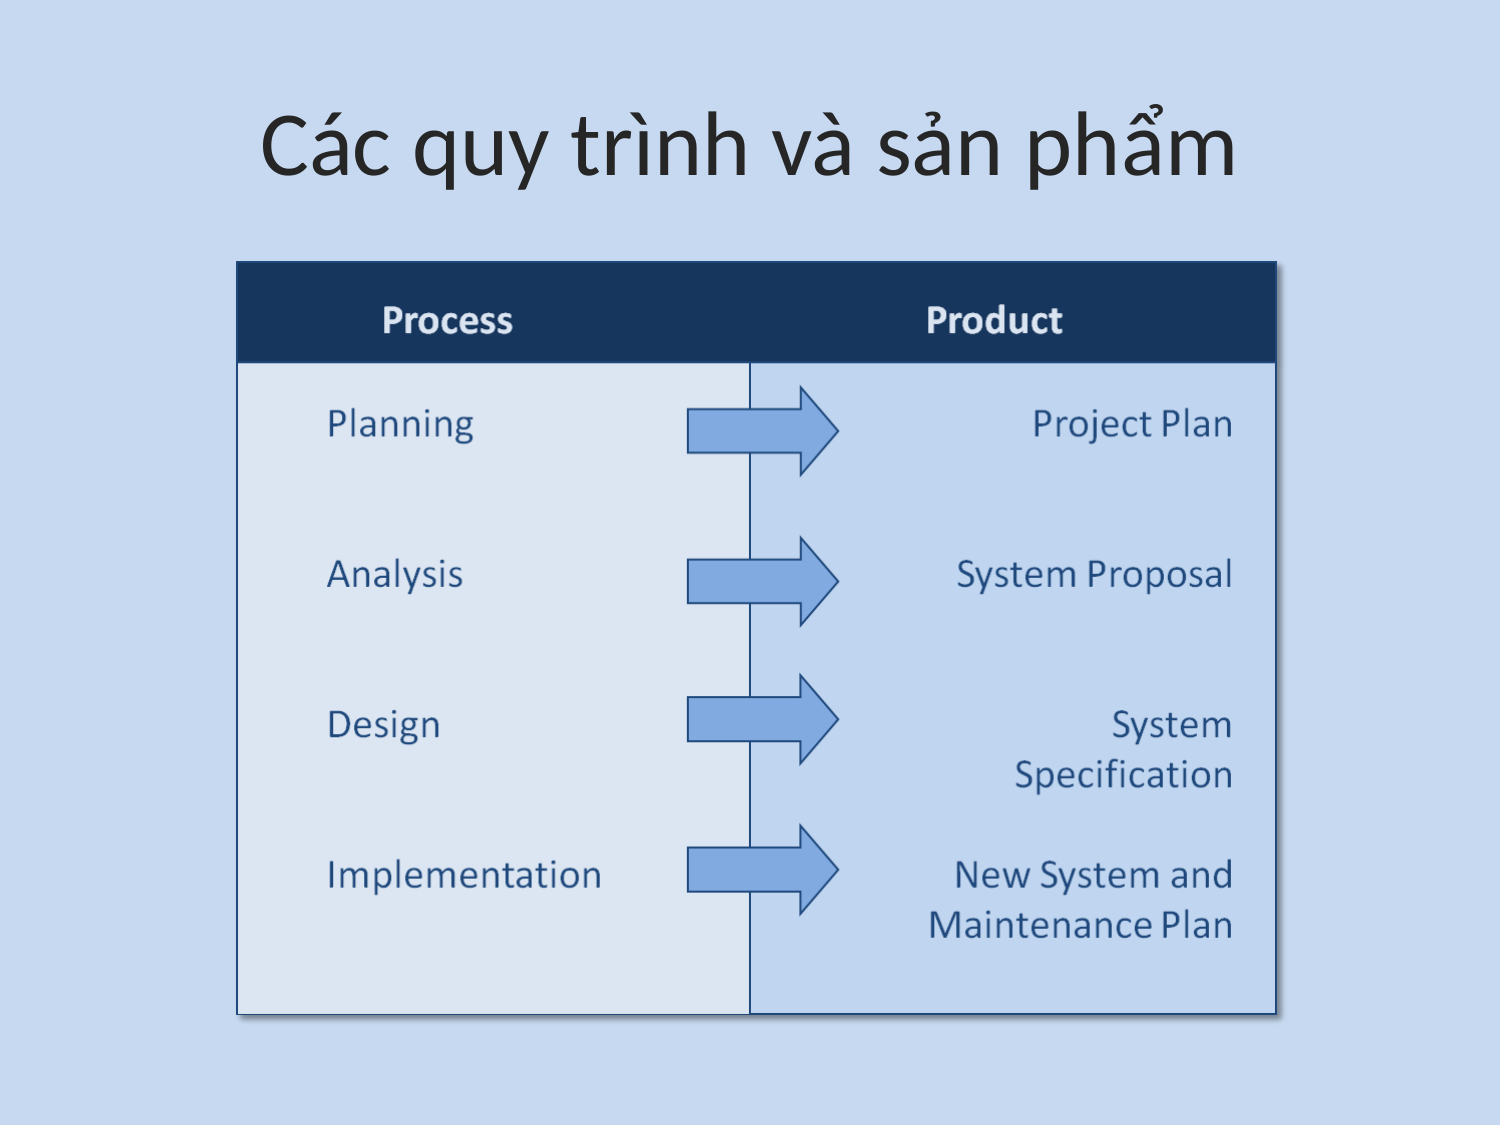

# Các quy trình và sản phẩm